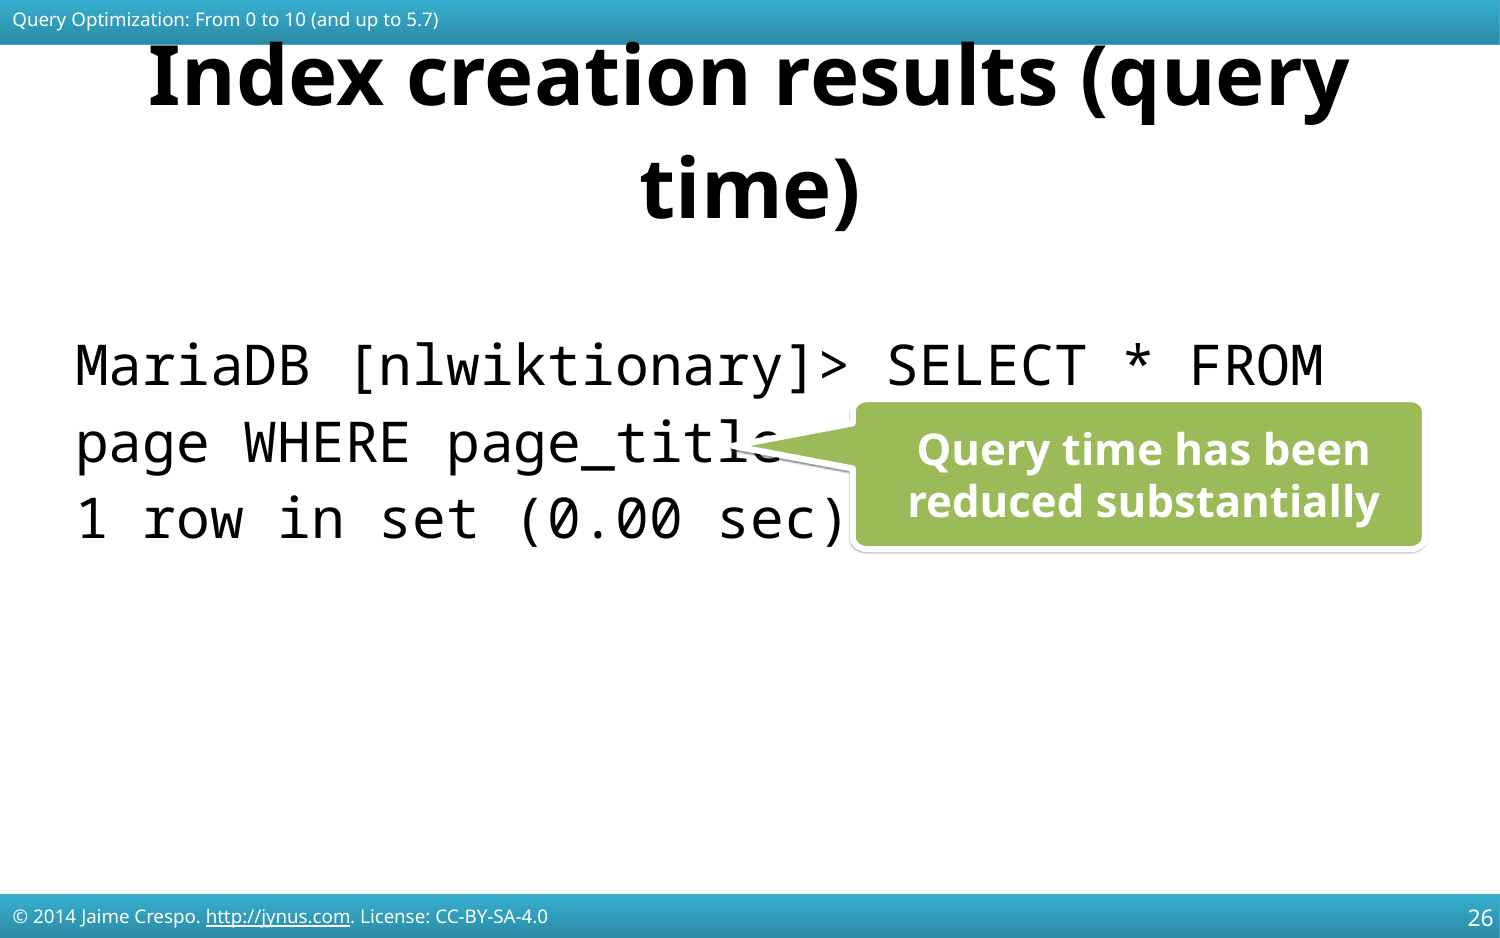

# Index creation results (query time)
MariaDB [nlwiktionary]> SELECT * FROM page WHERE page_title = 'Dutch';
1 row in set (0.00 sec)
Query time has been reduced substantially